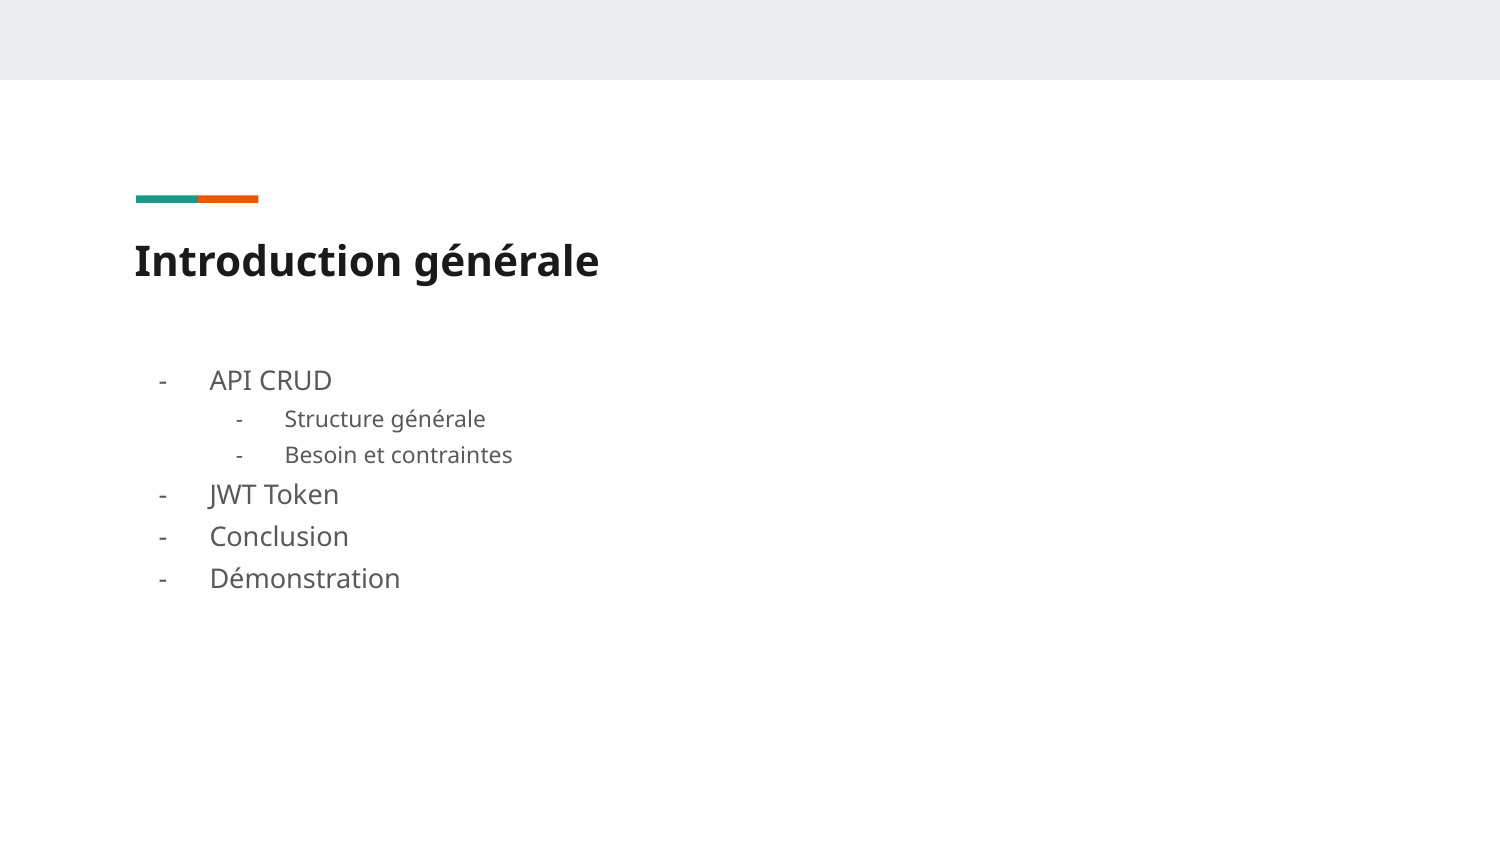

# Introduction générale
API CRUD
Structure générale
Besoin et contraintes
JWT Token
Conclusion
Démonstration